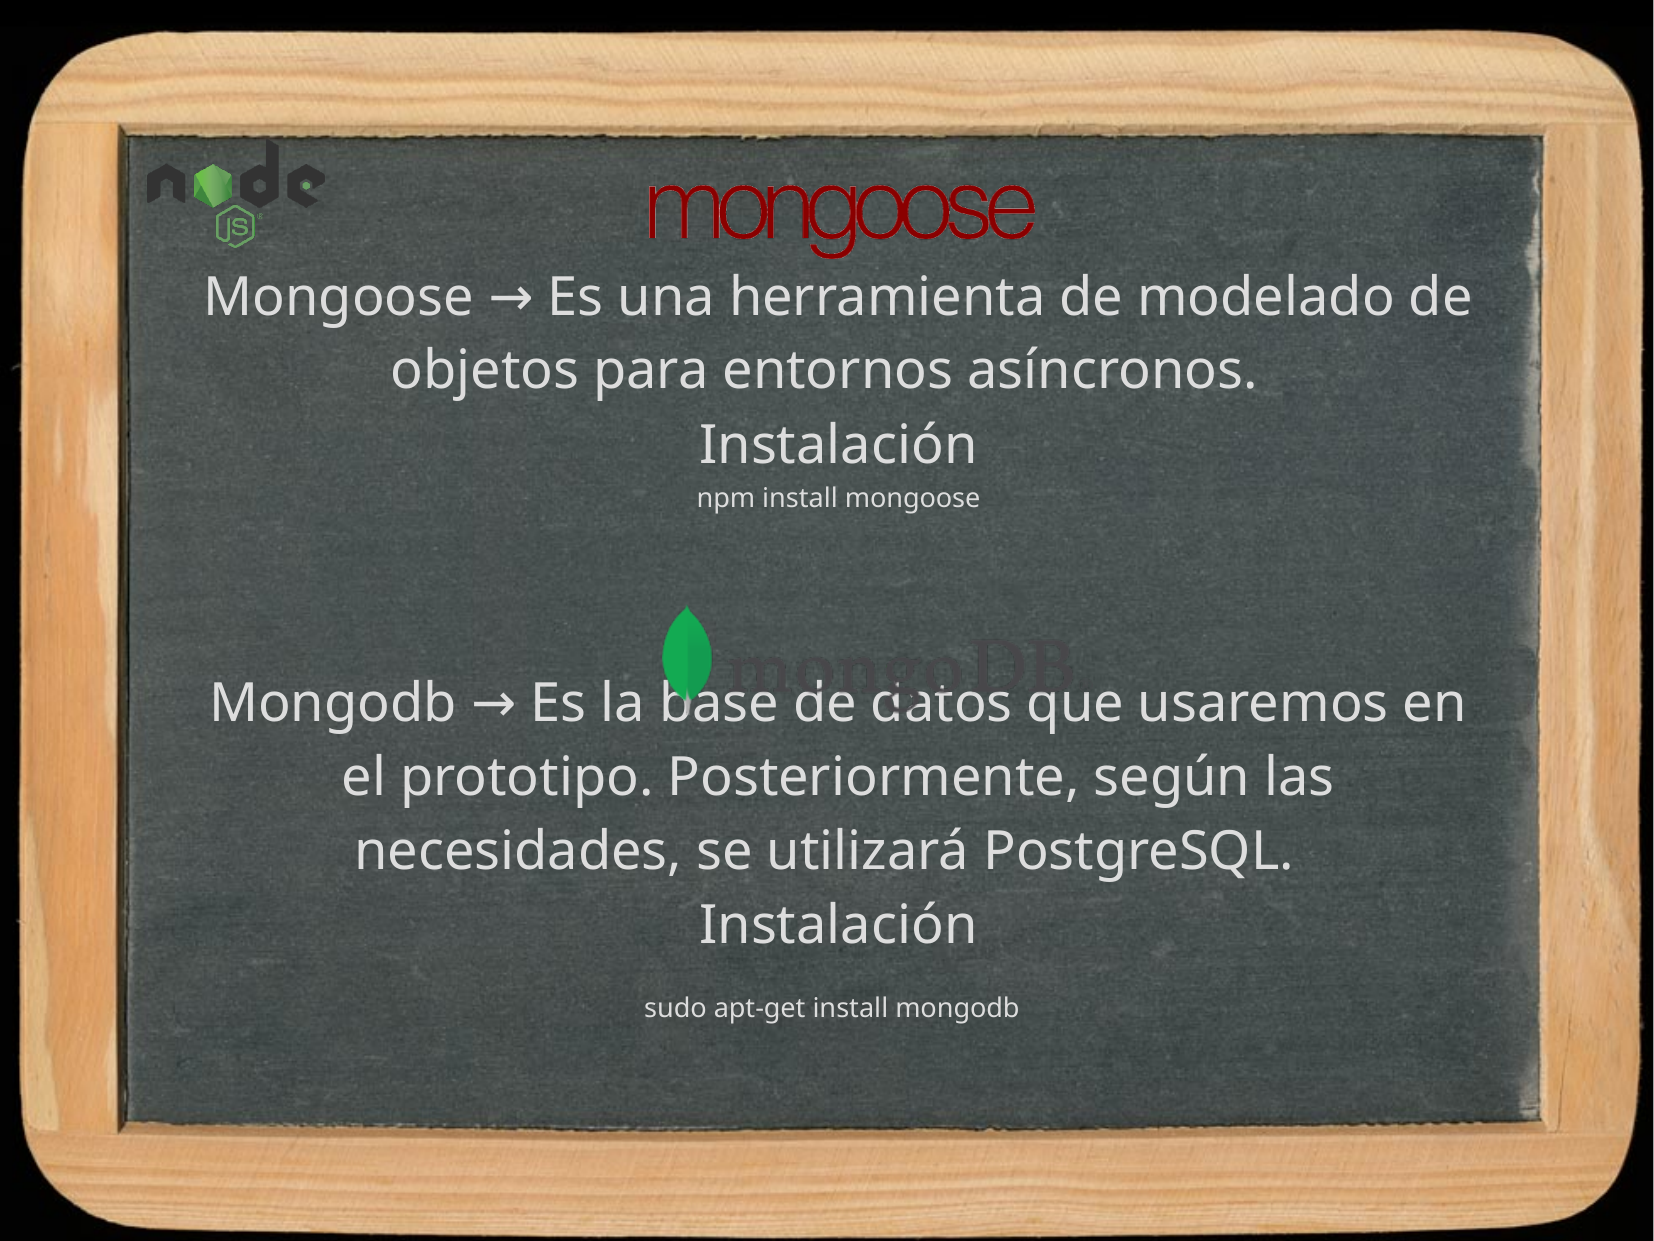

Mongoose → Es una herramienta de modelado de objetos para entornos asíncronos.
Instalación
npm install mongoose
Mongodb → Es la base de datos que usaremos en el prototipo. Posteriormente, según las necesidades, se utilizará PostgreSQL.
Instalación
sudo apt-get install mongodb